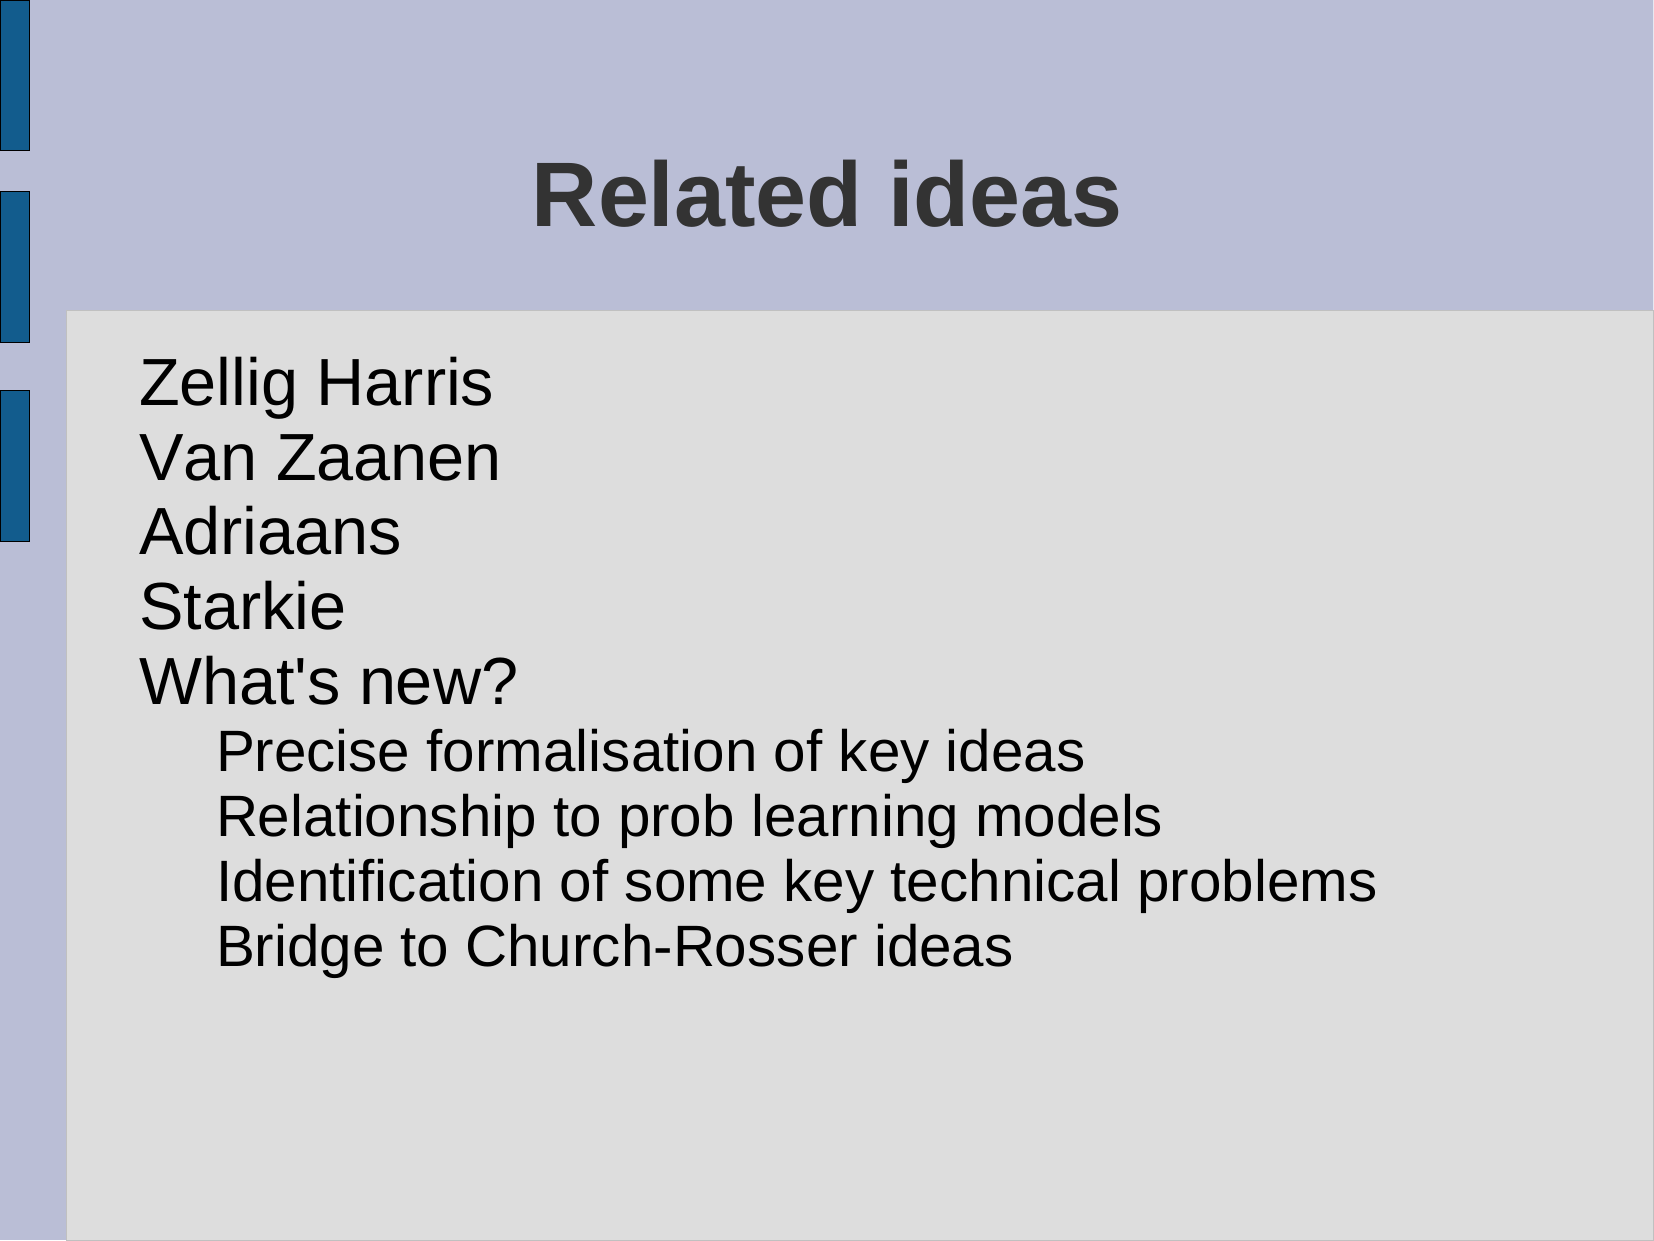

# Related ideas
Zellig Harris
Van Zaanen
Adriaans
Starkie
What's new?
Precise formalisation of key ideas
Relationship to prob learning models
Identification of some key technical problems
Bridge to Church-Rosser ideas